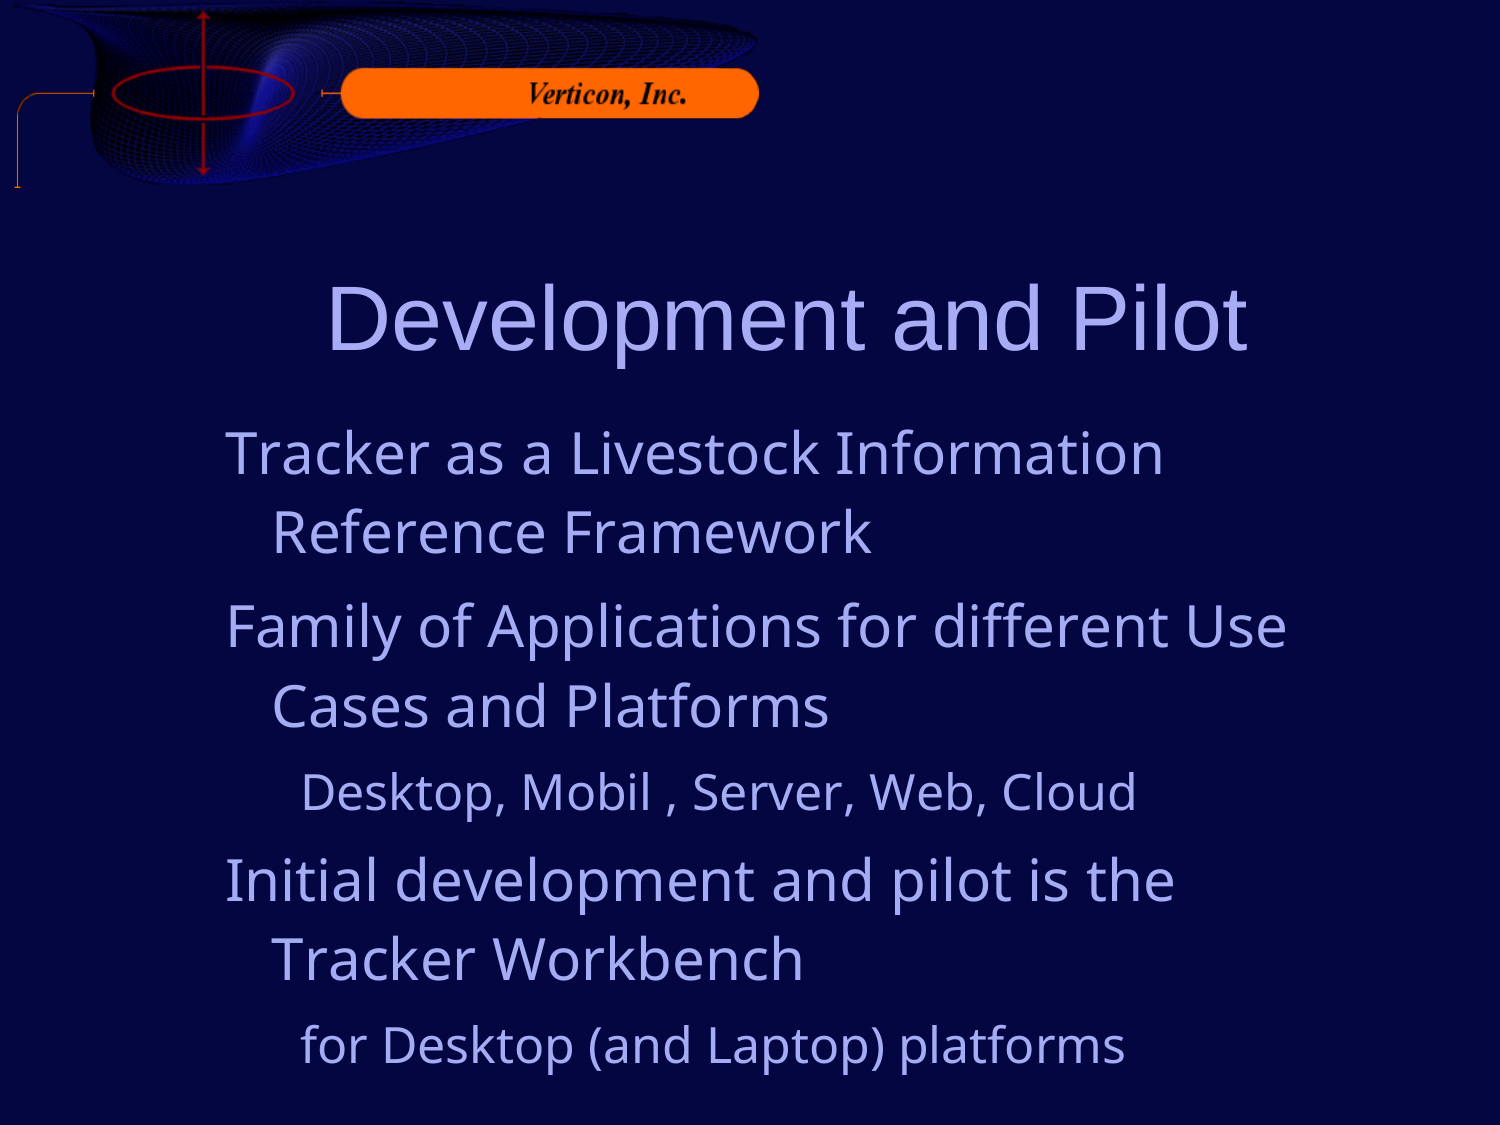

# Development and Pilot
Tracker as a Livestock Information Reference Framework
Family of Applications for different Use Cases and Platforms
Desktop, Mobil , Server, Web, Cloud
Initial development and pilot is the Tracker Workbench
for Desktop (and Laptop) platforms